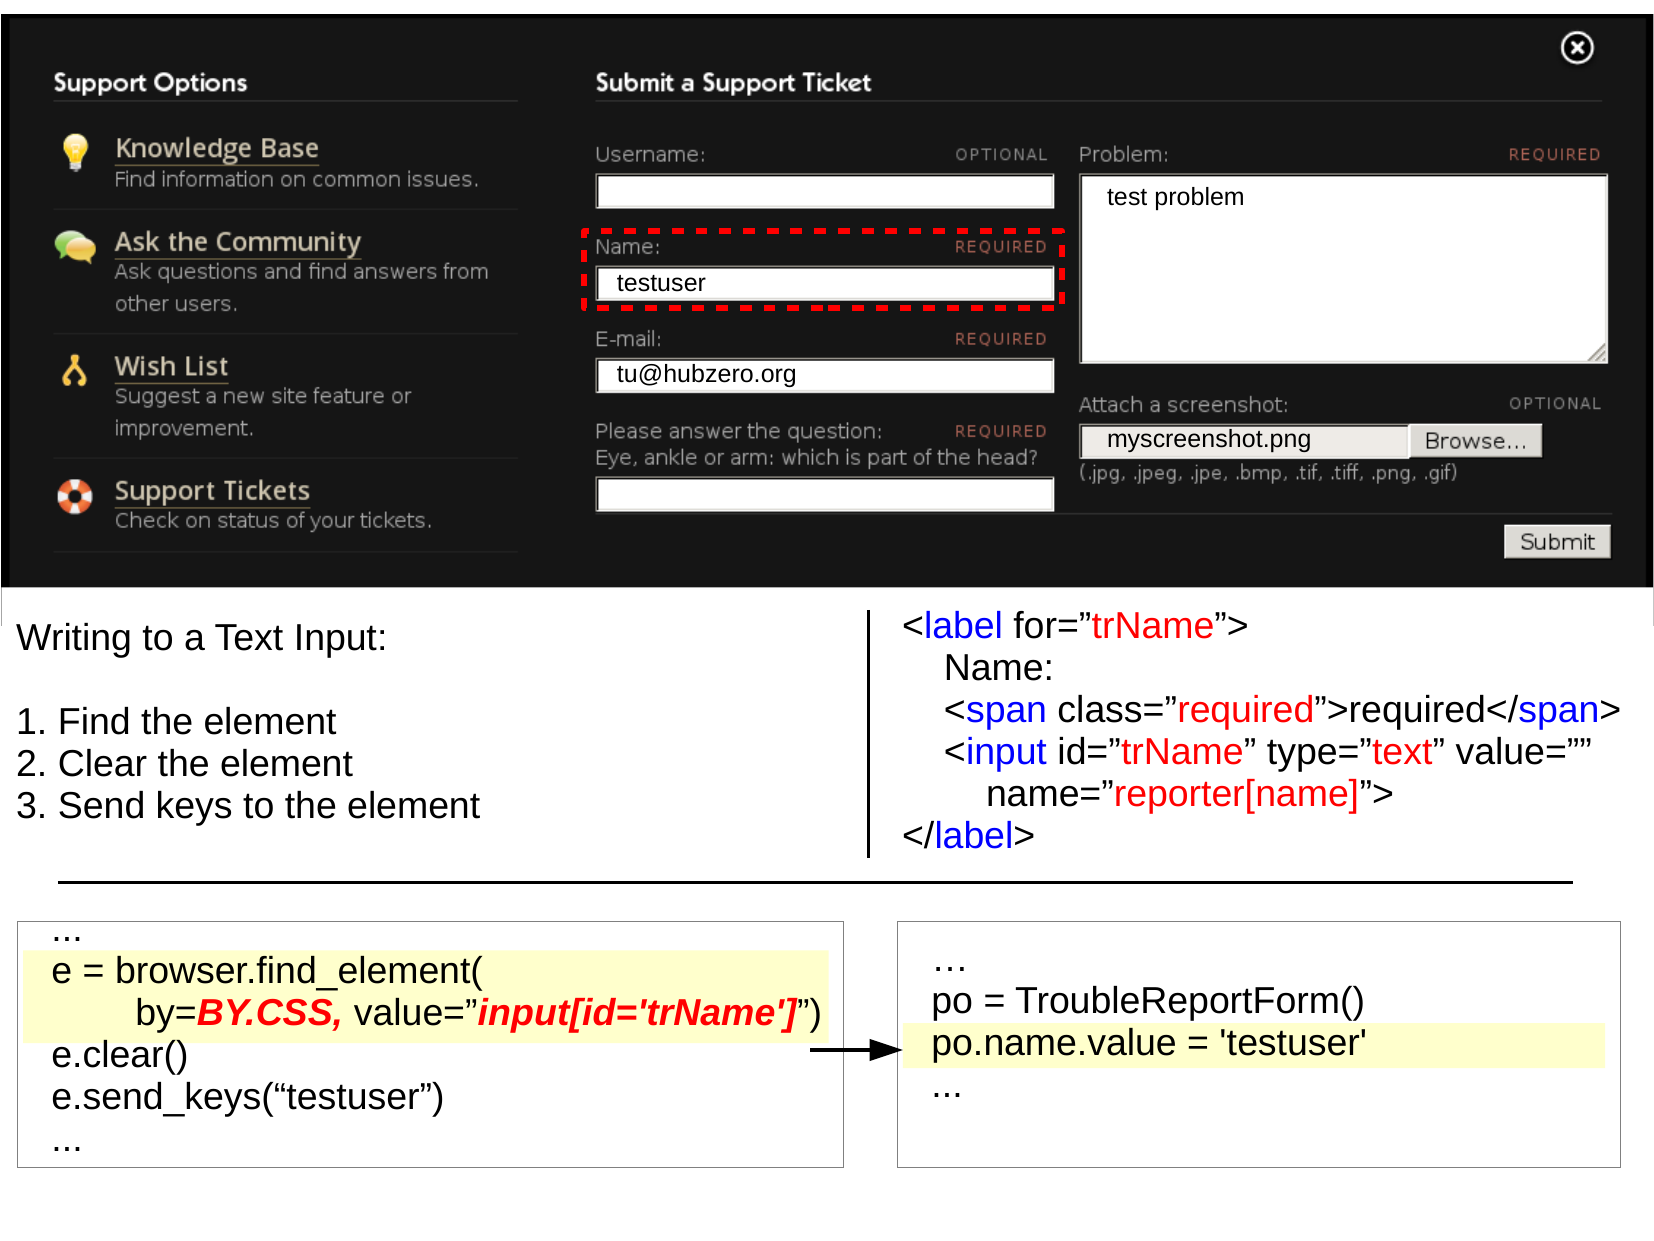

test problem
testuser
tu@hubzero.org
myscreenshot.png
<label for=”trName”>
 Name:
 <span class=”required”>required</span>
 <input id=”trName” type=”text” value=””
 name=”reporter[name]”>
</label>
Writing to a Text Input:
1. Find the element
2. Clear the element
3. Send keys to the element
...
e = browser.find_element(
 by=BY.CSS, value=”input[id='trName']”)
e.clear()
e.send_keys(“testuser”)
...
…
po = TroubleReportForm()
po.name.value = 'testuser'
...